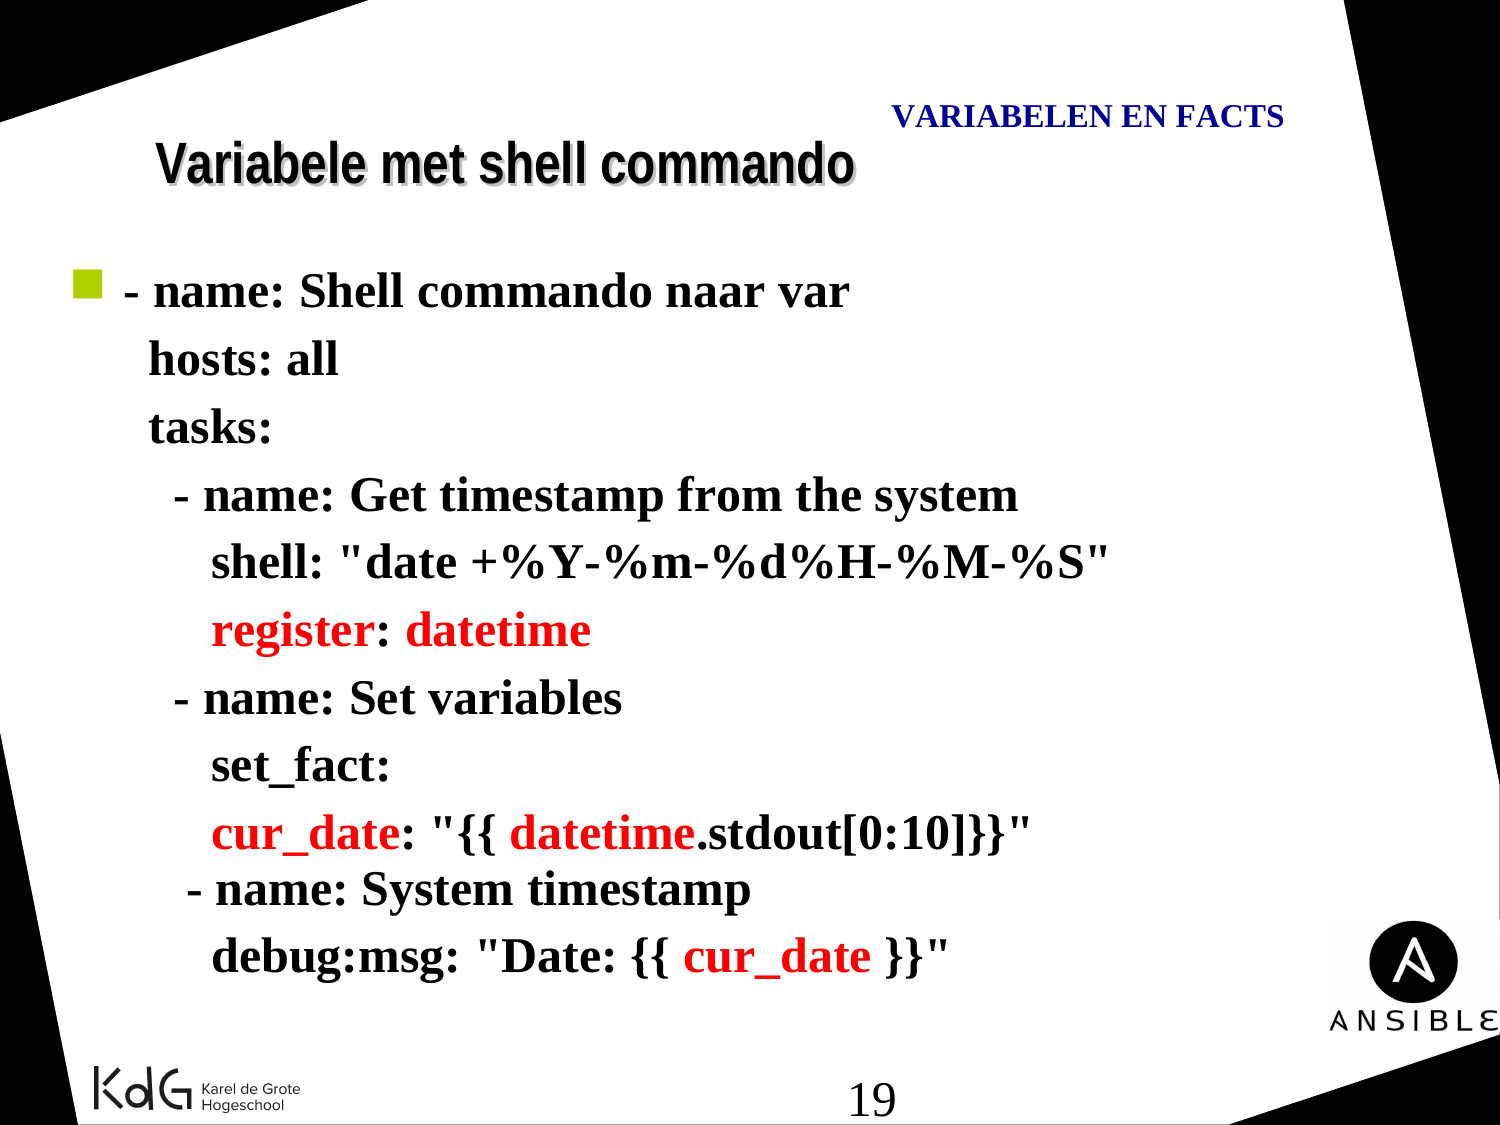

# Variabele met shell commando
VARIABELEN EN FACTS
- name: Shell commando naar var
 hosts: all
 tasks:
 - name: Get timestamp from the system
 shell: "date +%Y-%m-%d%H-%M-%S"
 register: datetime
 - name: Set variables
 set_fact:
 cur_date: "{{ datetime.stdout[0:10]}}"
 - name: System timestamp
 debug:msg: "Date: {{ cur_date }}"